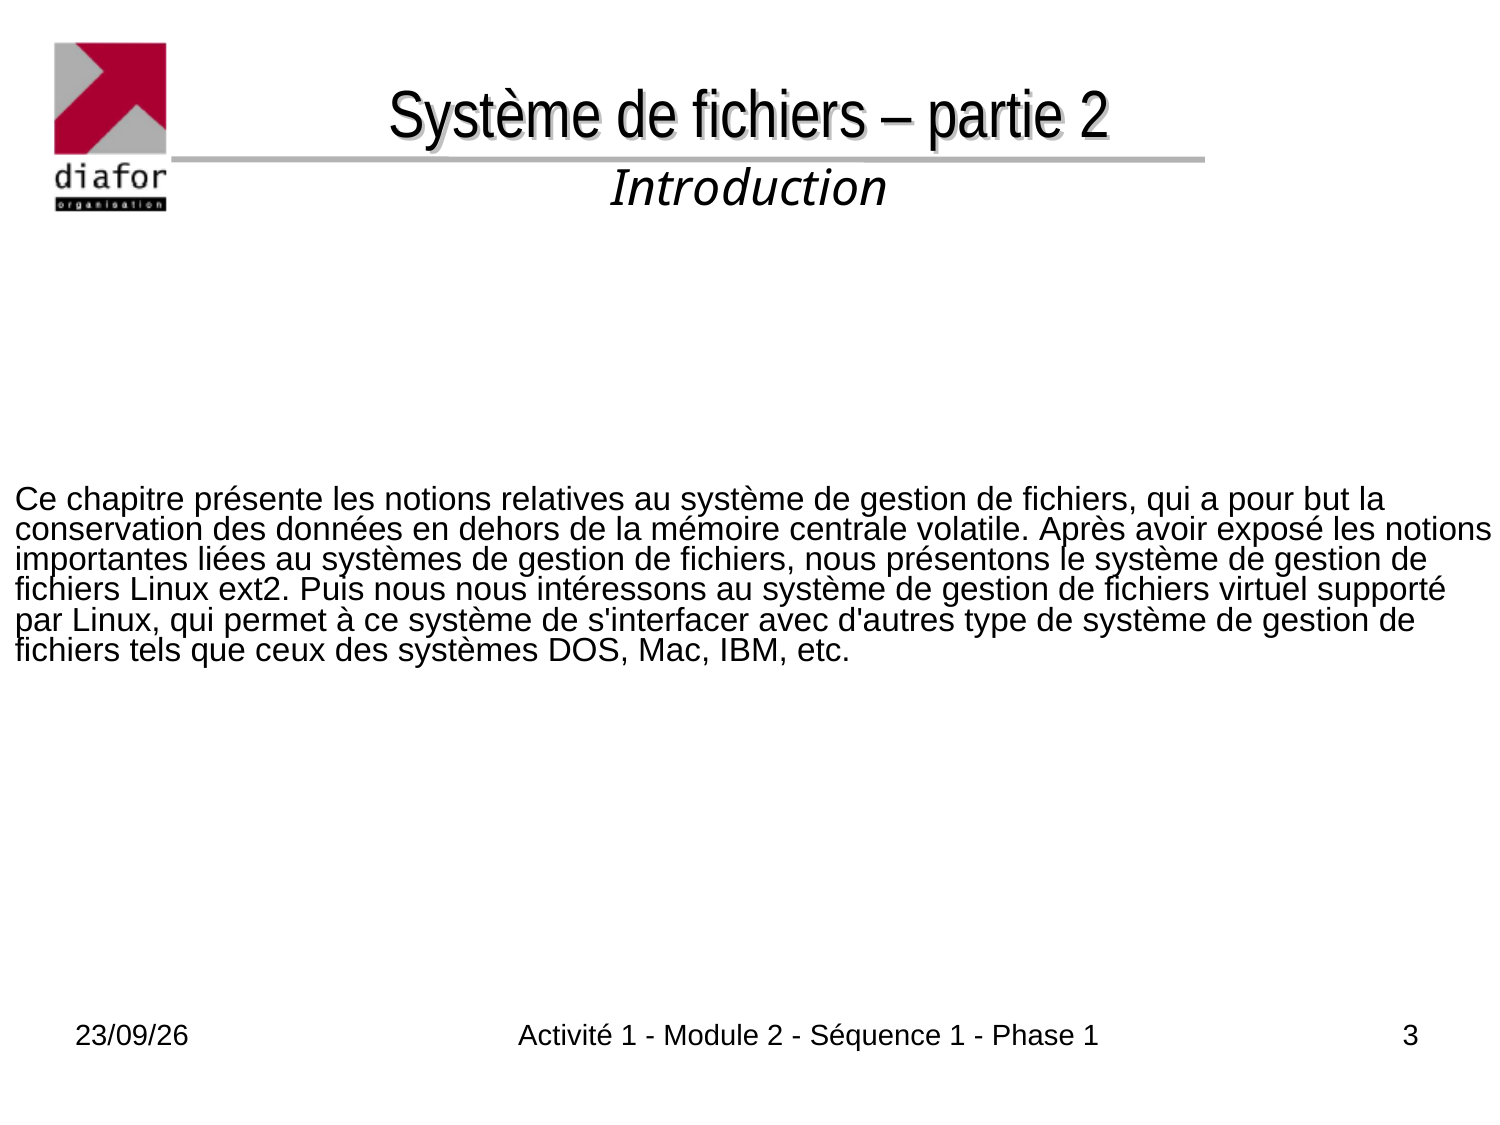

# Système de fichiers – partie 2 Introduction
Ce chapitre présente les notions relatives au système de gestion de fichiers, qui a pour but la
conservation des données en dehors de la mémoire centrale volatile. Après avoir exposé les notions
importantes liées au systèmes de gestion de fichiers, nous présentons le système de gestion de
fichiers Linux ext2. Puis nous nous intéressons au système de gestion de fichiers virtuel supporté
par Linux, qui permet à ce système de s'interfacer avec d'autres type de système de gestion de
fichiers tels que ceux des systèmes DOS, Mac, IBM, etc.
Activité 1 - Module 2 - Séquence 1 - Phase 1
3